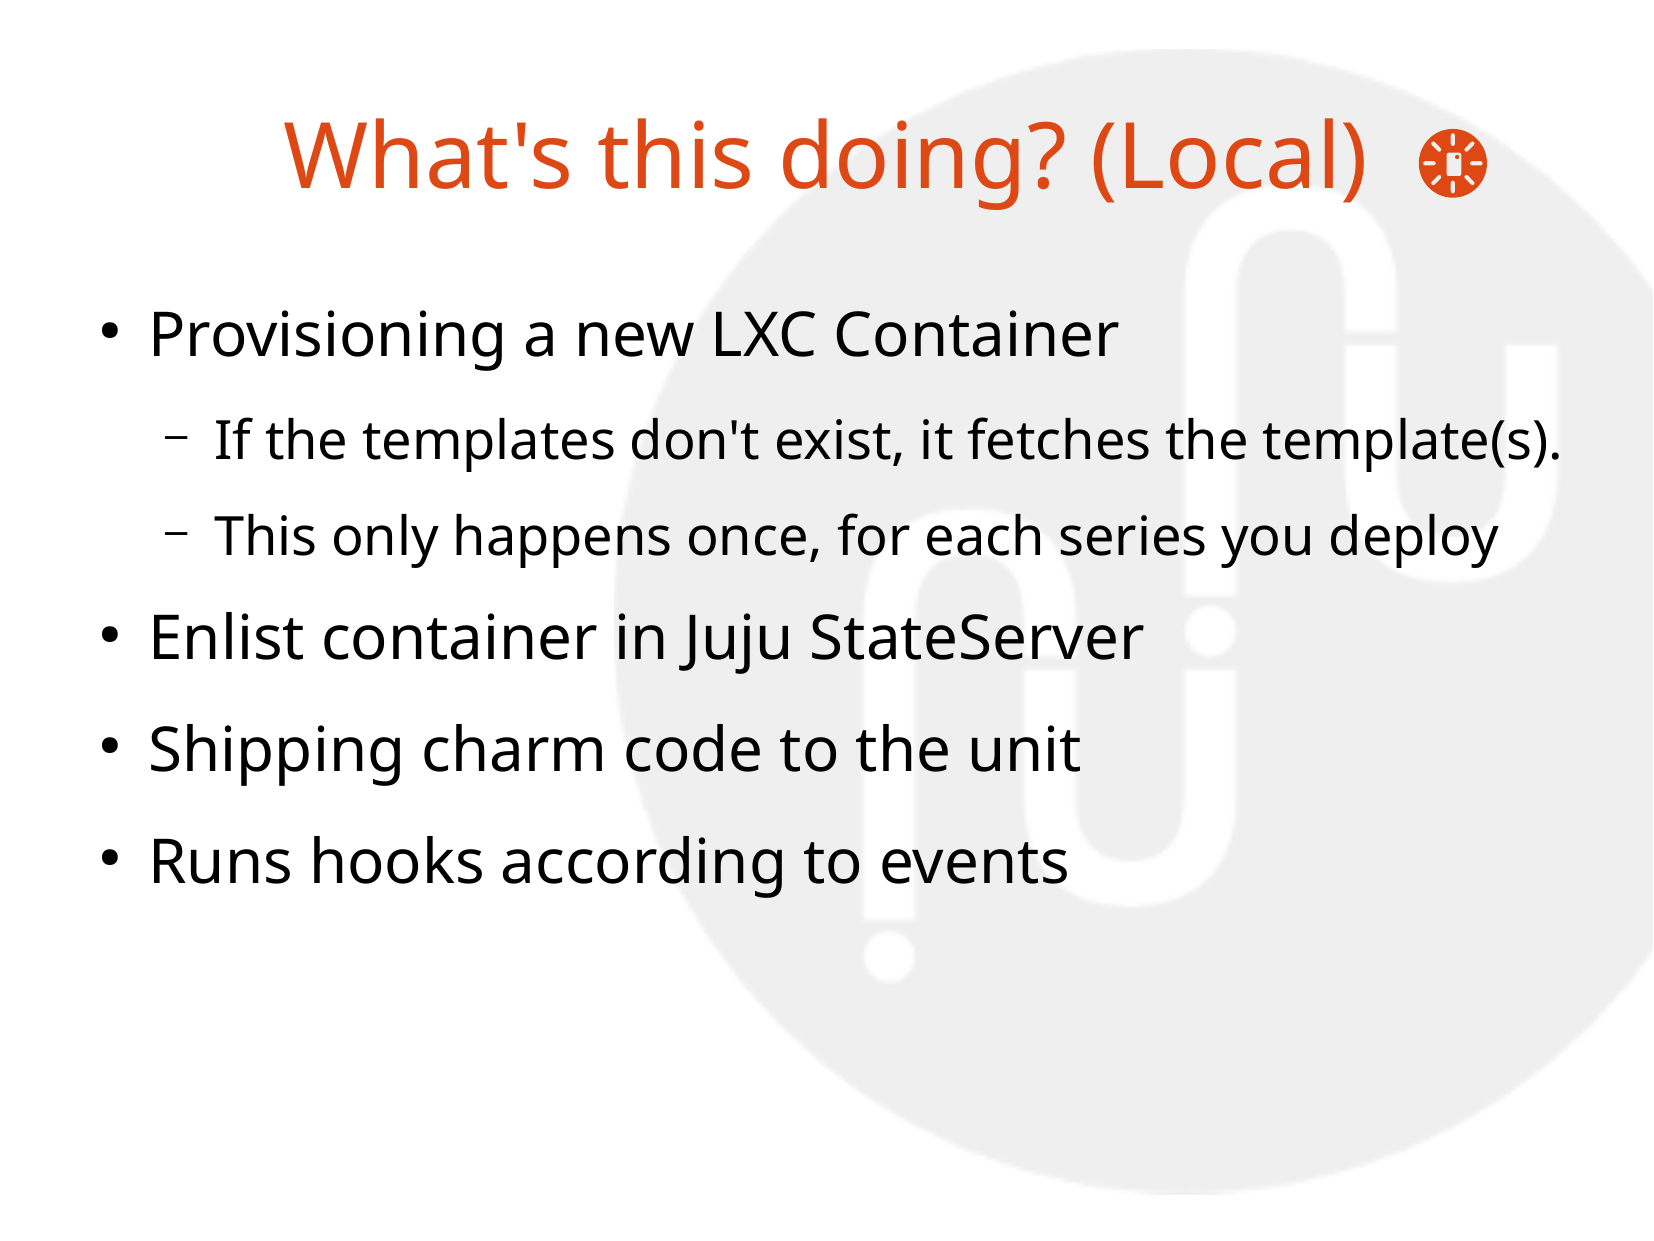

# What's this doing? (Local)
Provisioning a new LXC Container
If the templates don't exist, it fetches the template(s).
This only happens once, for each series you deploy
Enlist container in Juju StateServer
Shipping charm code to the unit
Runs hooks according to events